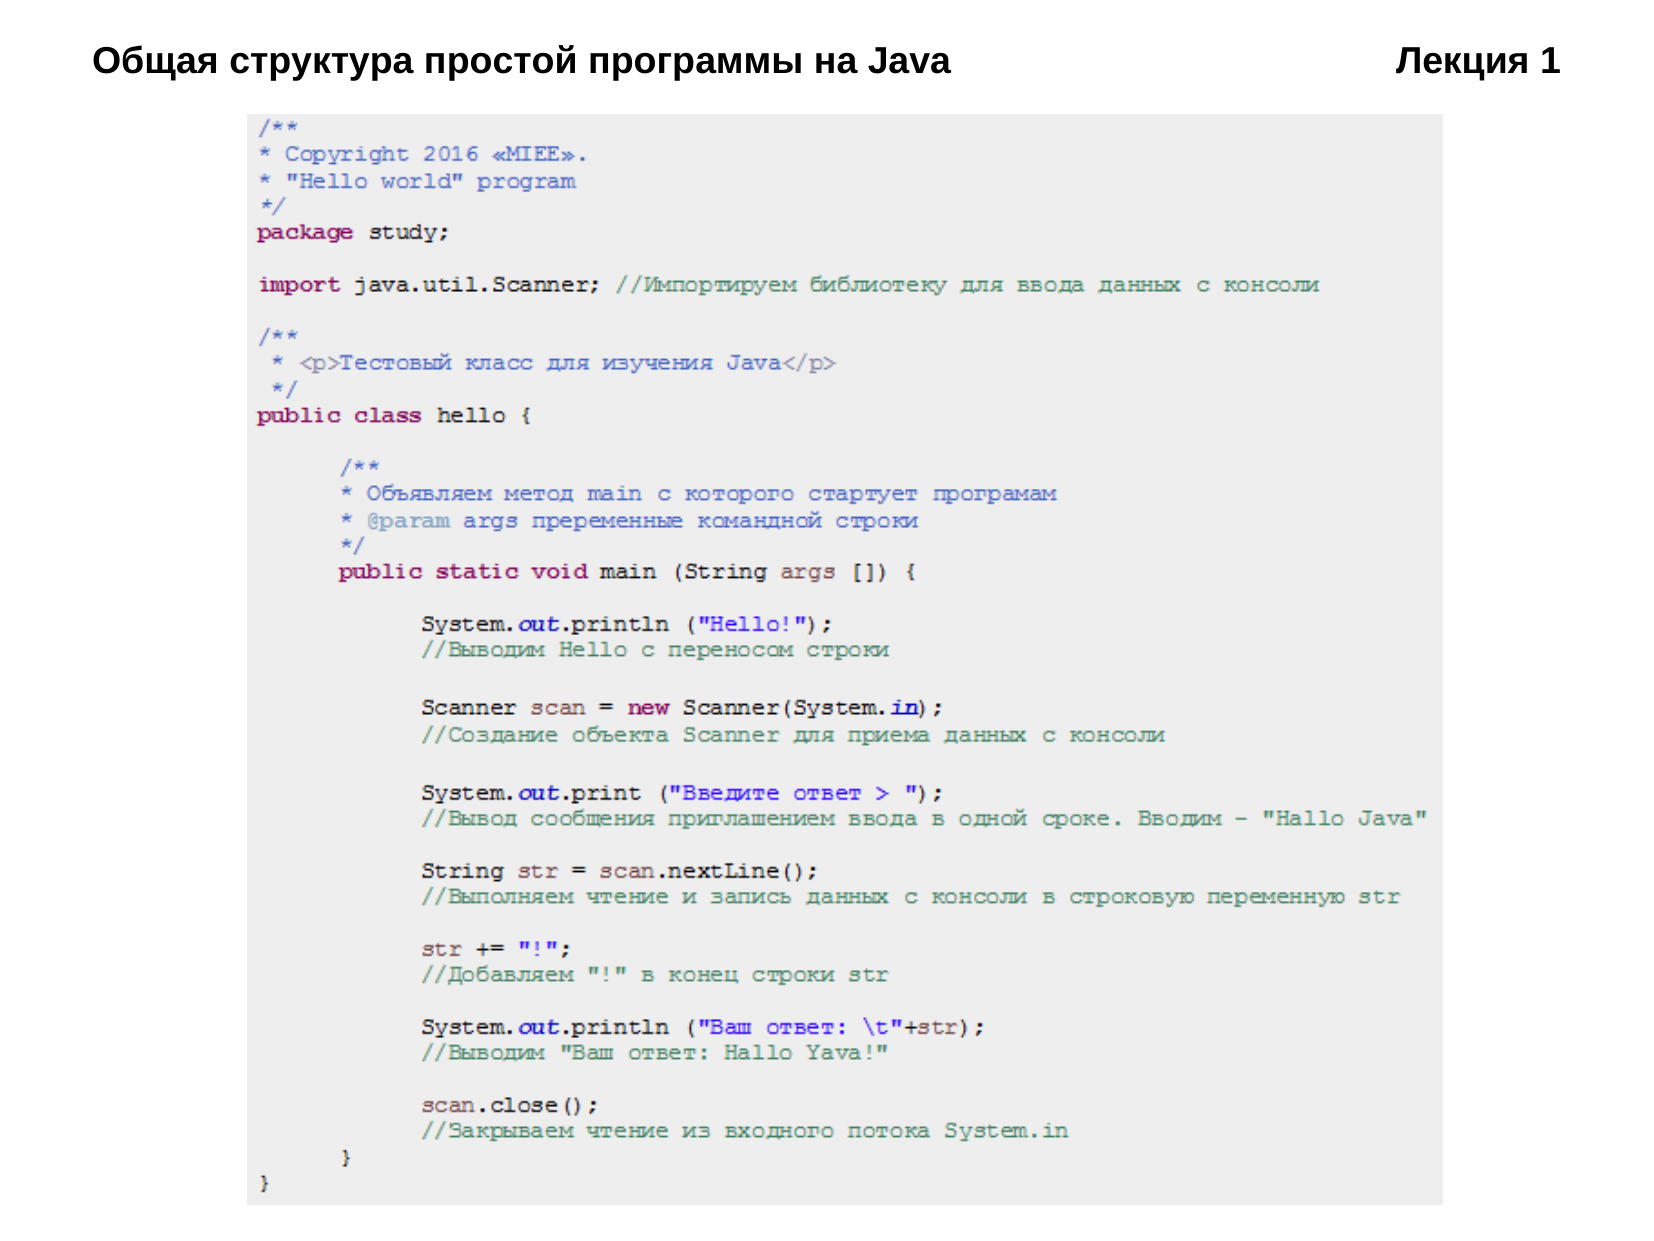

Общая структура простой программы на Java				Лекция 1